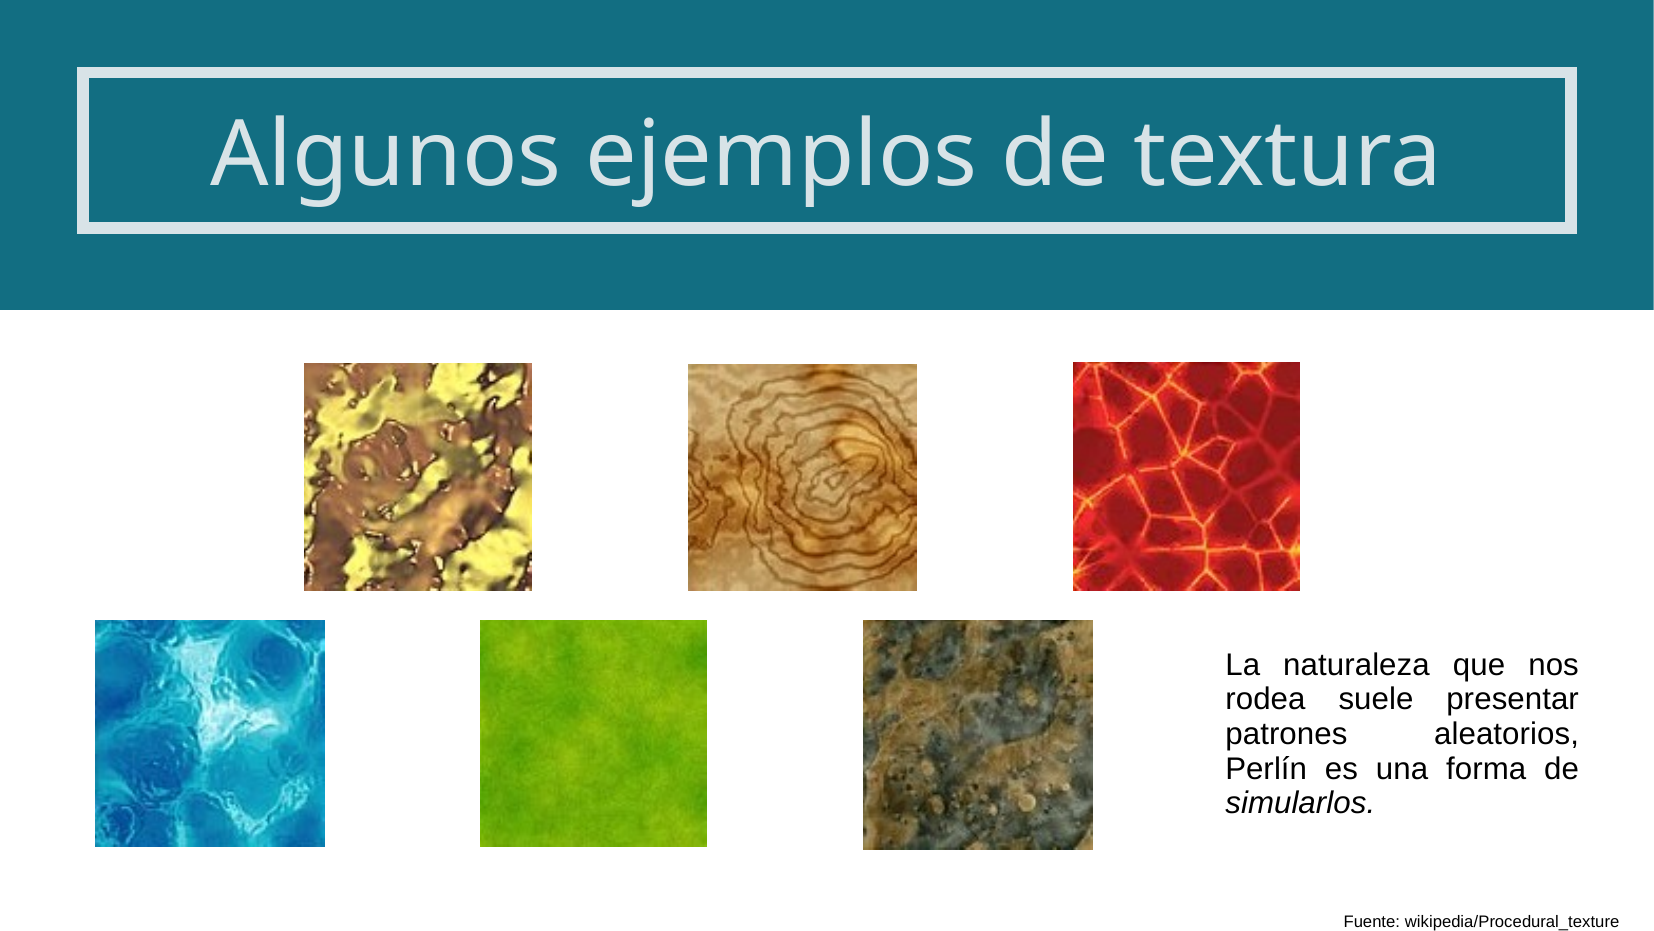

# Algunos ejemplos de textura
La naturaleza que nos rodea suele presentar patrones aleatorios, Perlín es una forma de simularlos.
Fuente: wikipedia/Procedural_texture